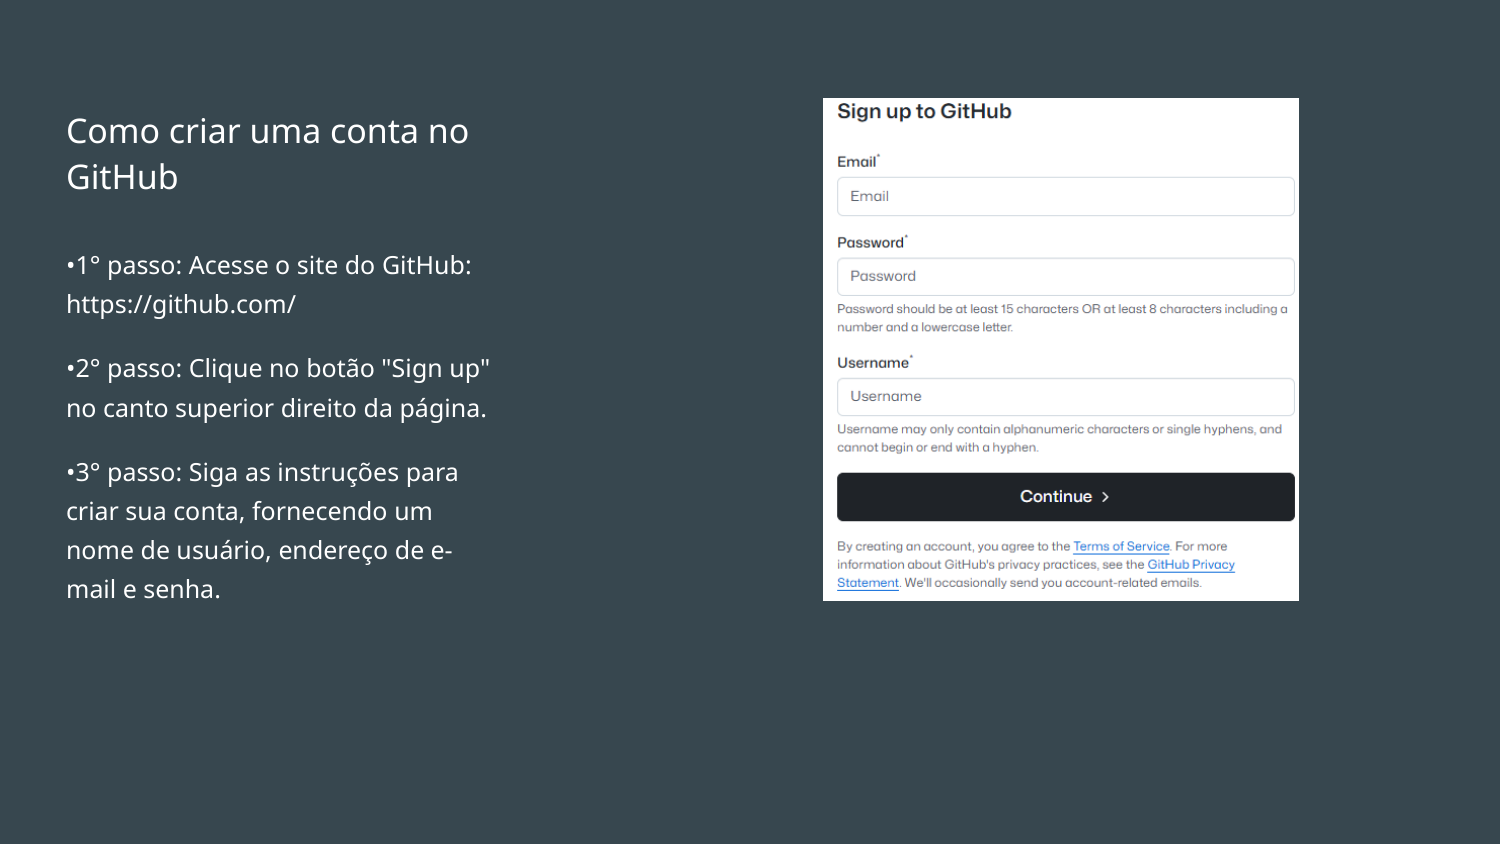

# Como criar uma conta no GitHub
•1° passo: Acesse o site do GitHub: https://github.com/
•2° passo: Clique no botão "Sign up" no canto superior direito da página.
•3° passo: Siga as instruções para criar sua conta, fornecendo um nome de usuário, endereço de e-mail e senha.